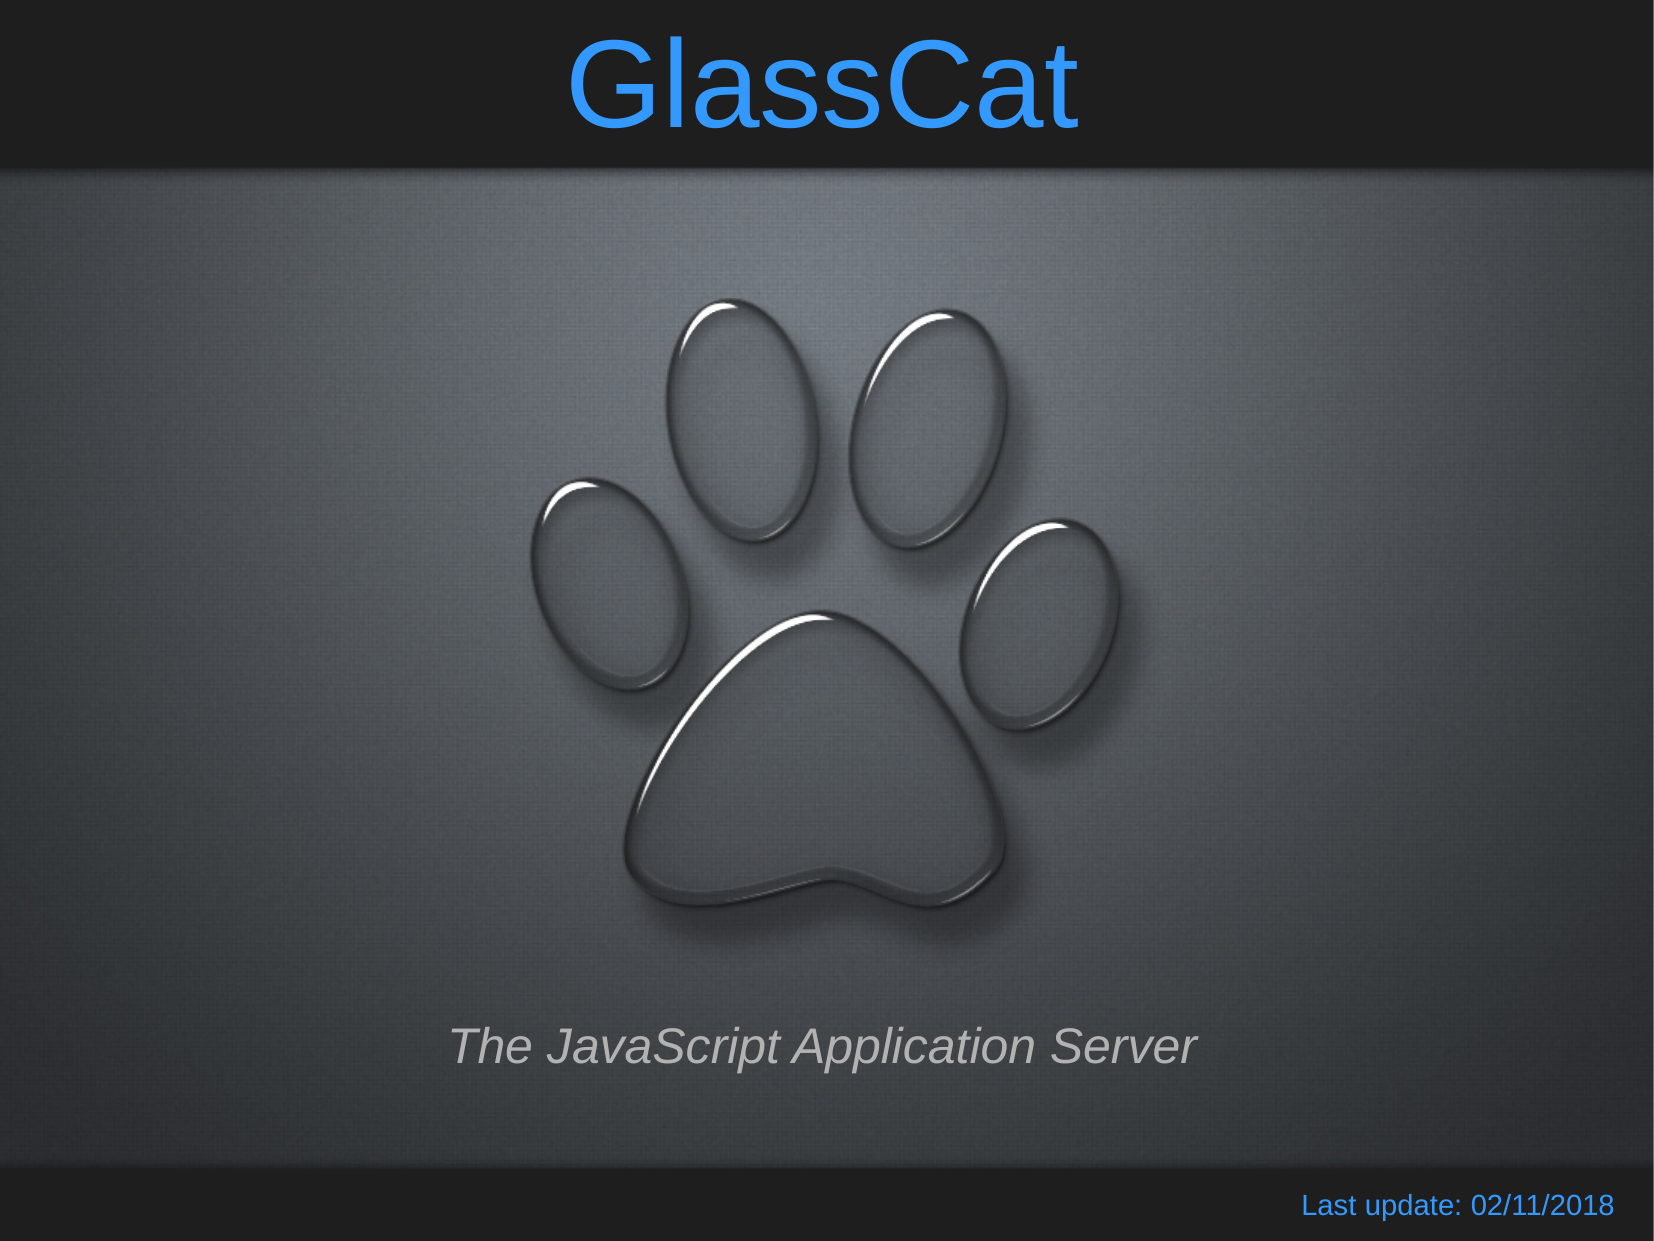

GlassCat
The JavaScript Application Server
Last update: 02/11/2018